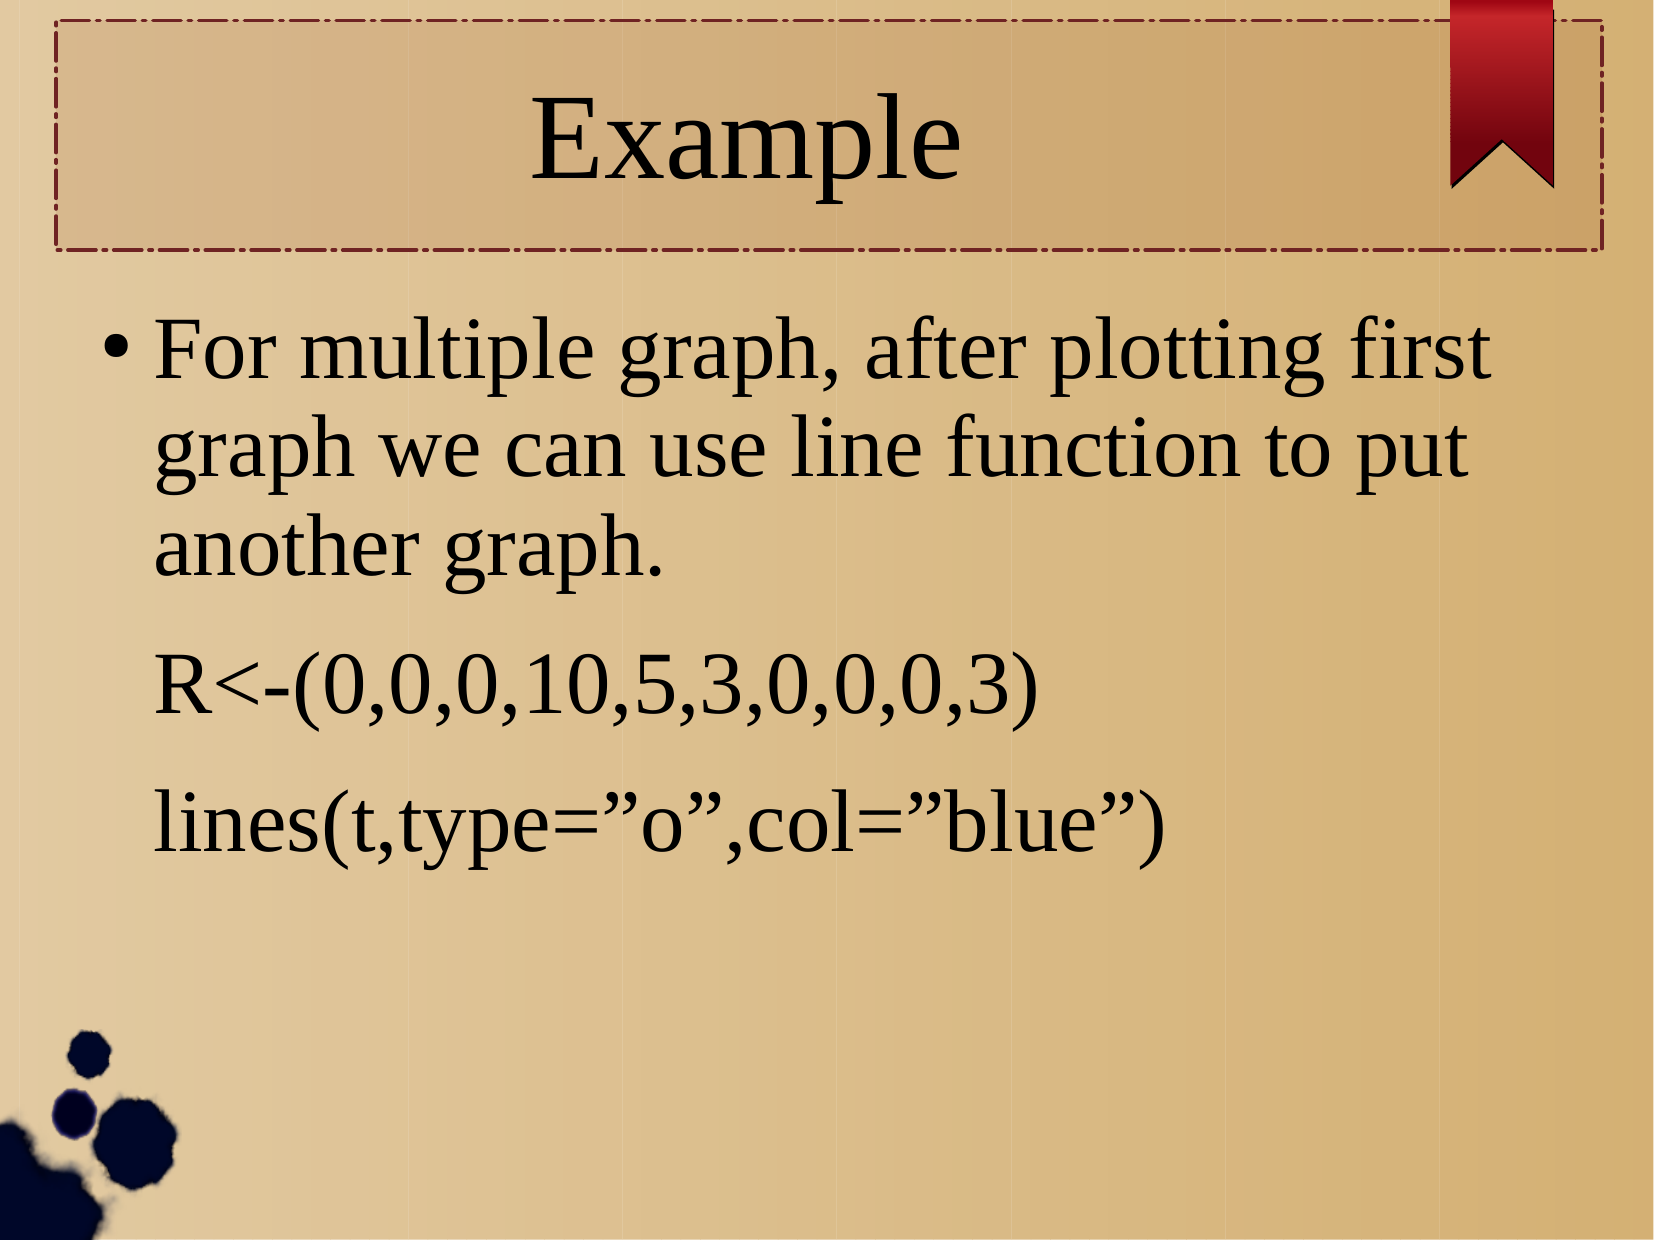

# Example
For multiple graph, after plotting first graph we can use line function to put another graph.
R<-(0,0,0,10,5,3,0,0,0,3)
lines(t,type=”o”,col=”blue”)